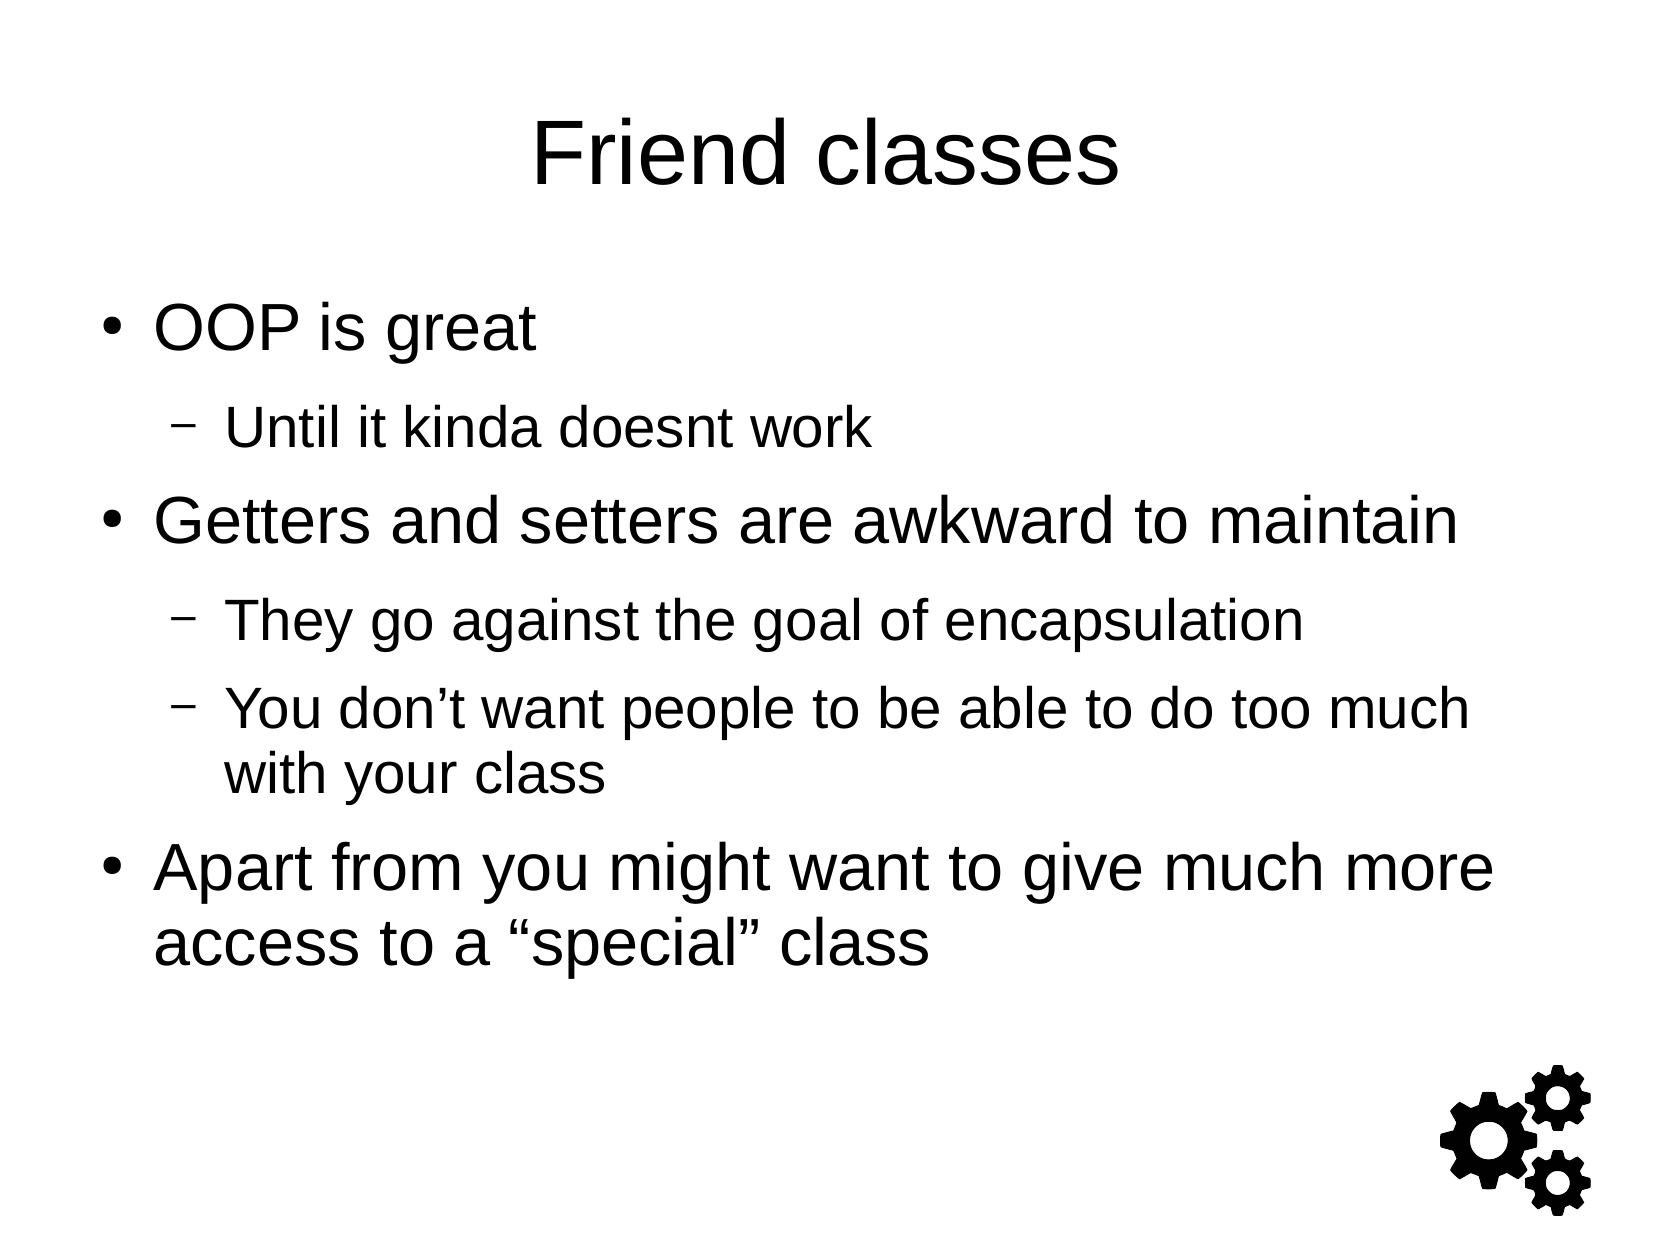

# Friend classes
OOP is great
Until it kinda doesnt work
Getters and setters are awkward to maintain
They go against the goal of encapsulation
You don’t want people to be able to do too much with your class
Apart from you might want to give much more access to a “special” class